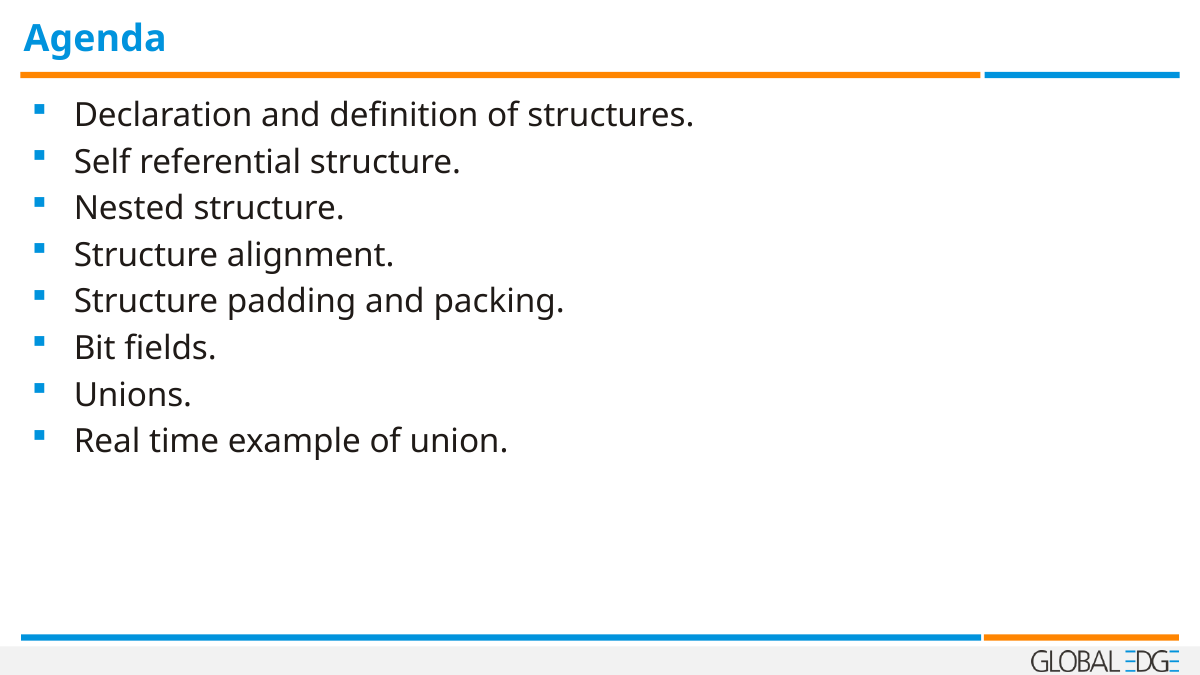

Agenda
# Declaration and definition of structures.
Self referential structure.
Nested structure.
Structure alignment.
Structure padding and packing.
Bit fields.
Unions.
Real time example of union.